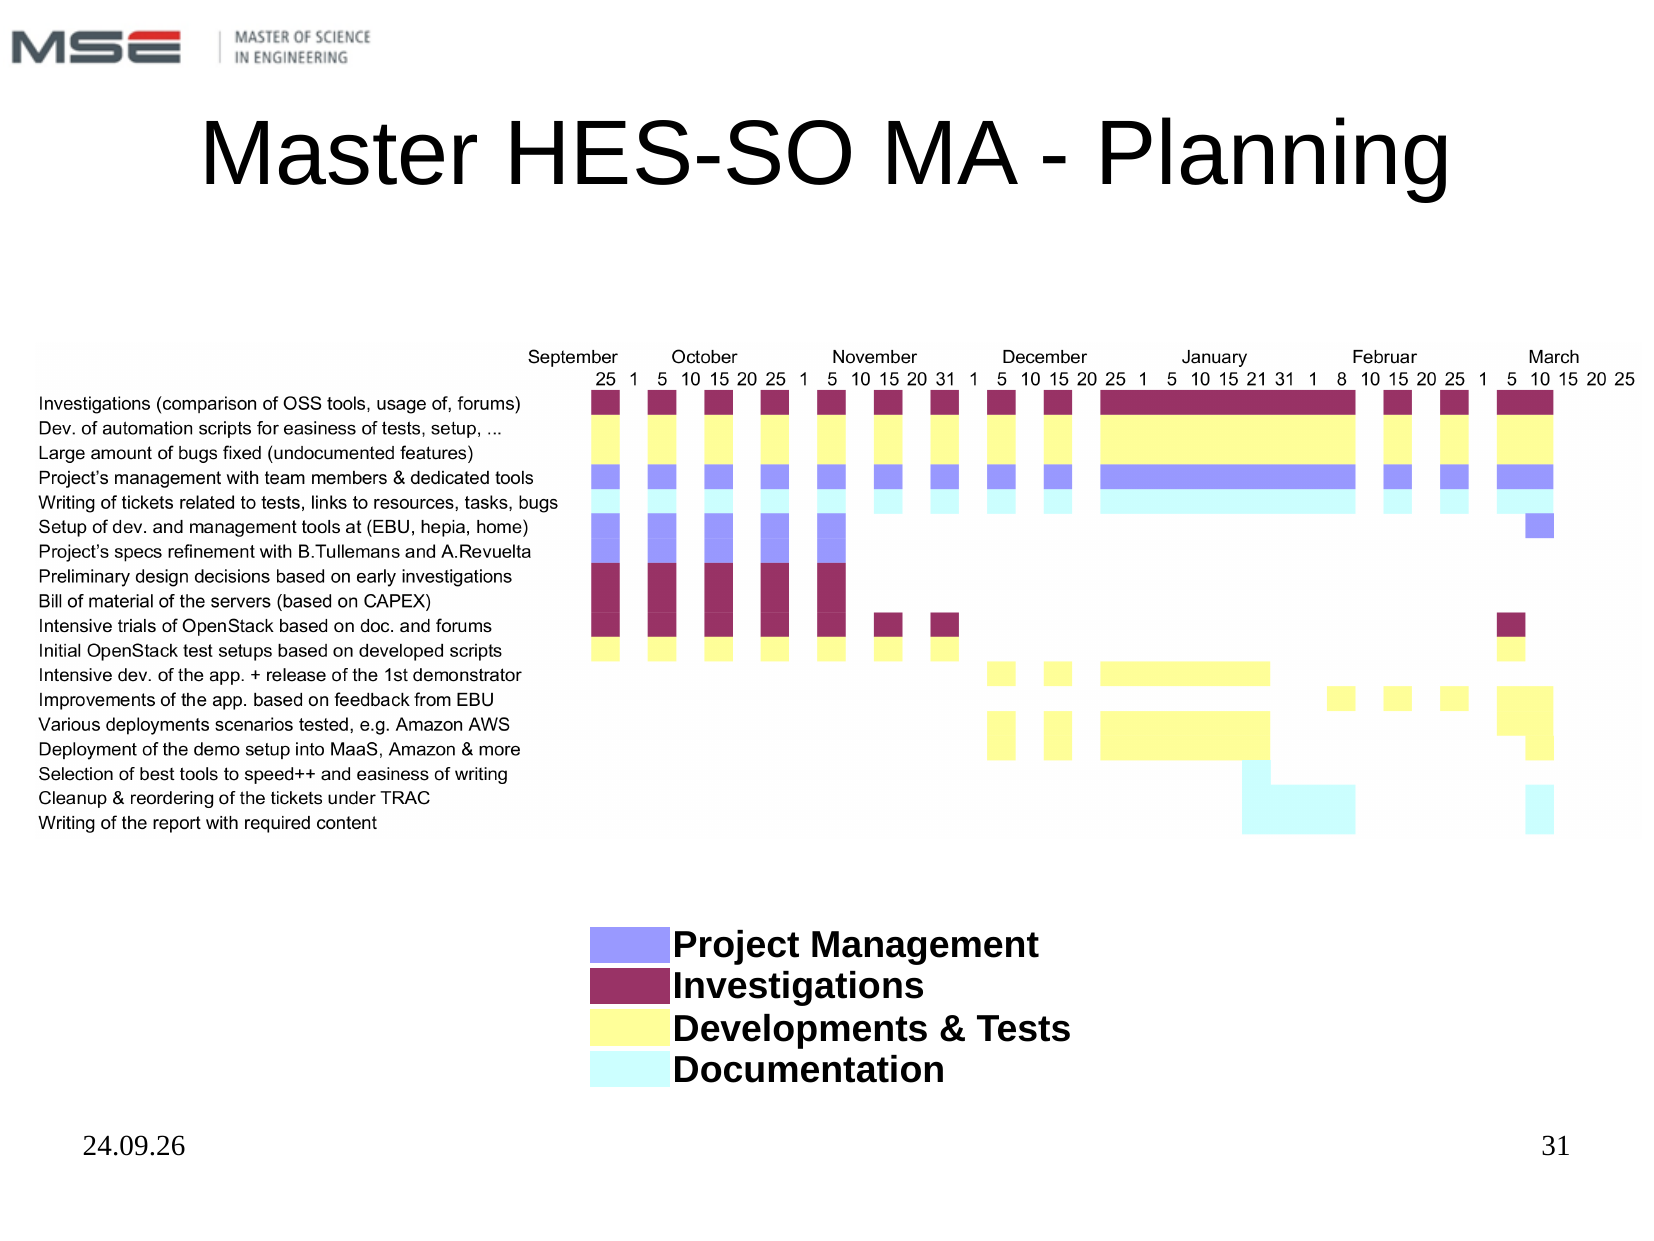

# Master HES-SO MA - Planning
Project Management
Investigations
Developments & Tests
Documentation
31